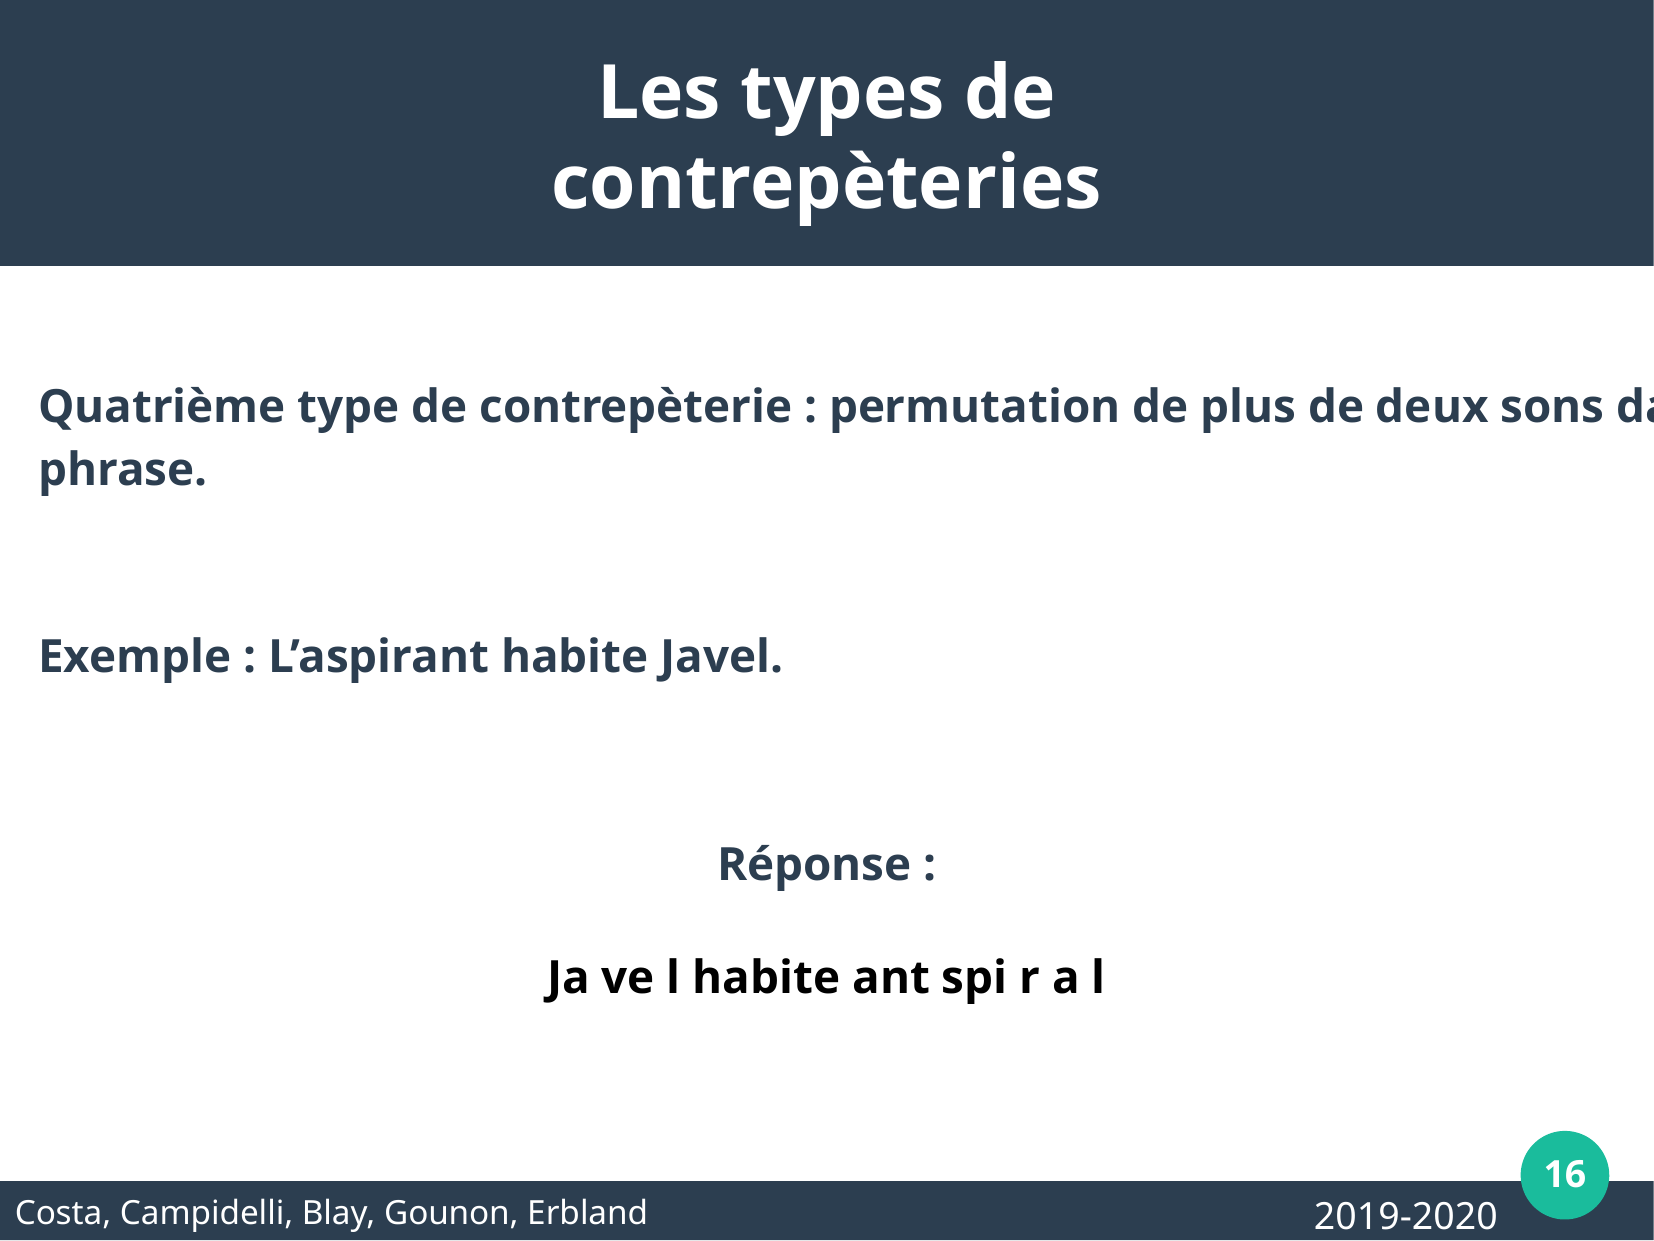

# Les types de contrepèteries
Quatrième type de contrepèterie : permutation de plus de deux sons dans une
phrase.
Exemple : L’aspirant habite Javel.
Réponse :
Ja ve l habite ant spi r a l
Costa, Campidelli, Blay, Gounon, Erbland
2019-2020